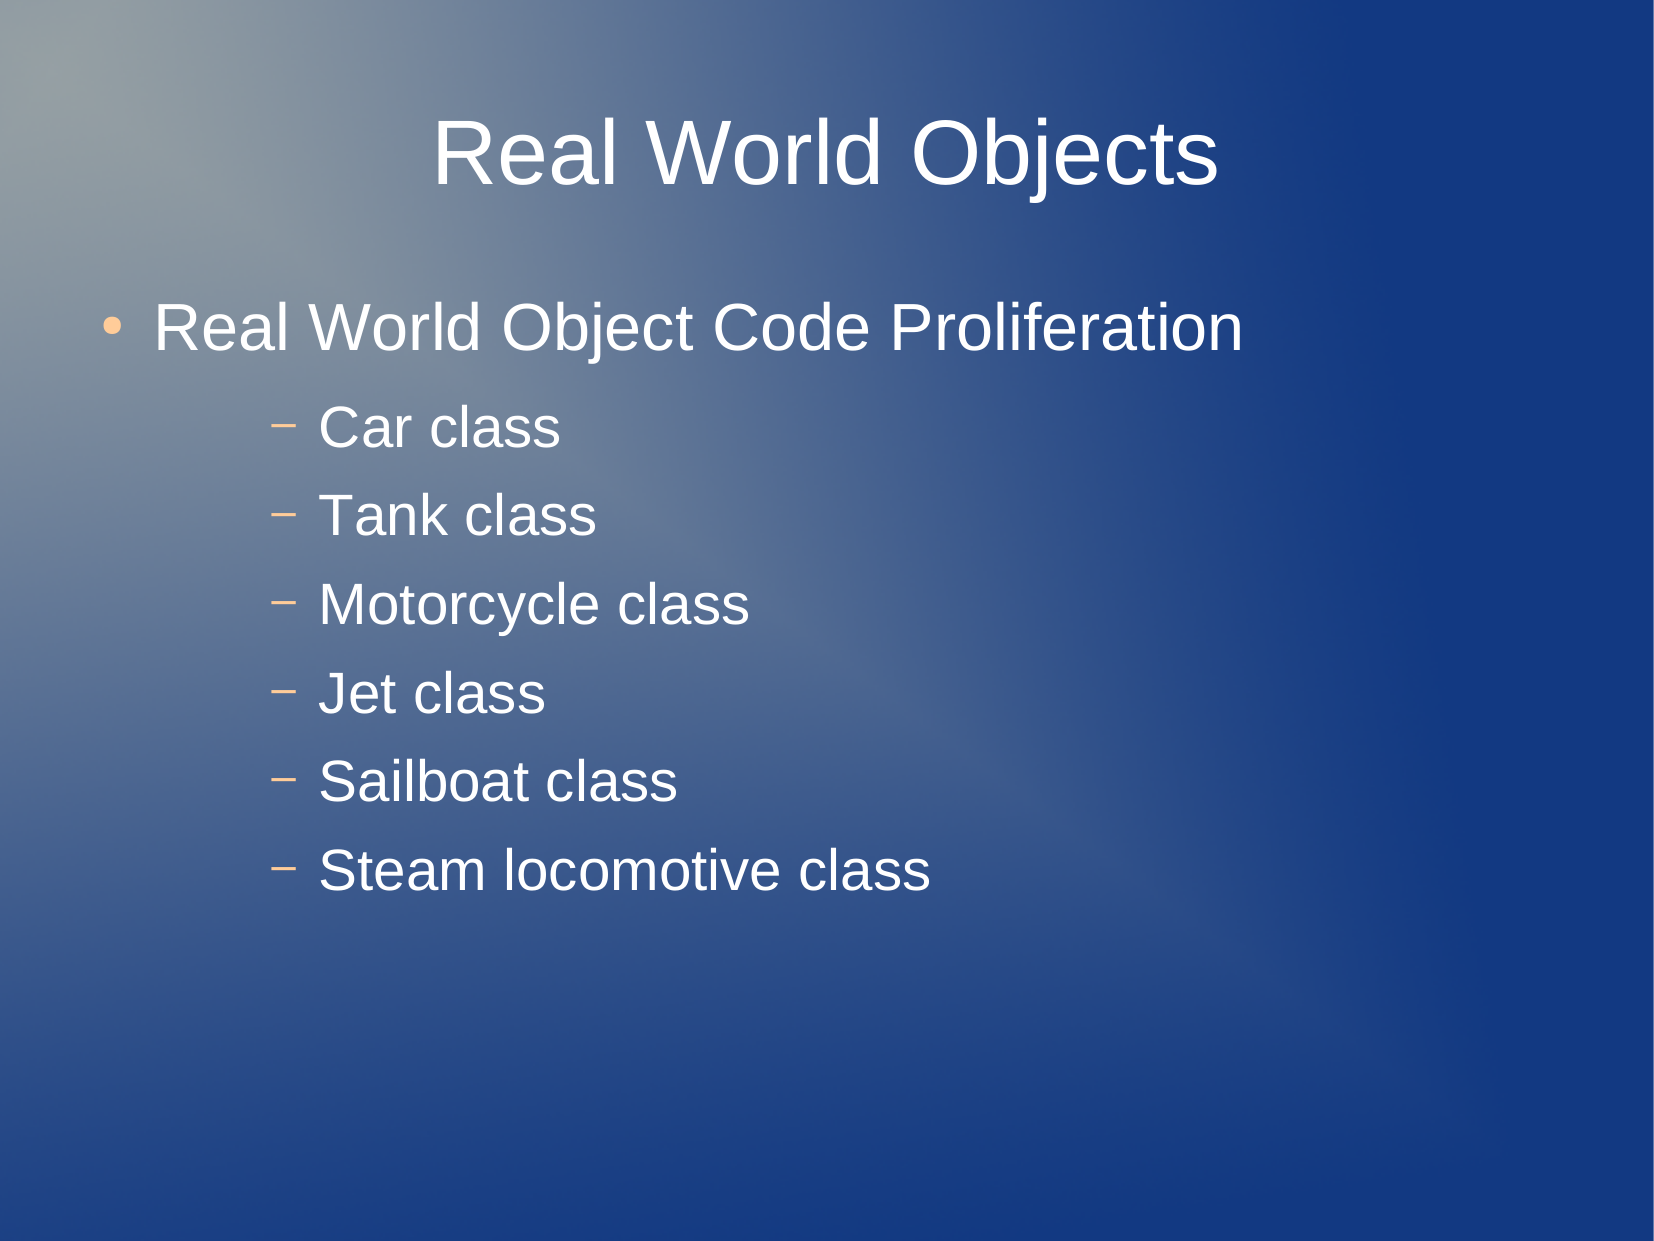

# Real World Objects
Real World Object Code Proliferation
Car class
Tank class
Motorcycle class
Jet class
Sailboat class
Steam locomotive class